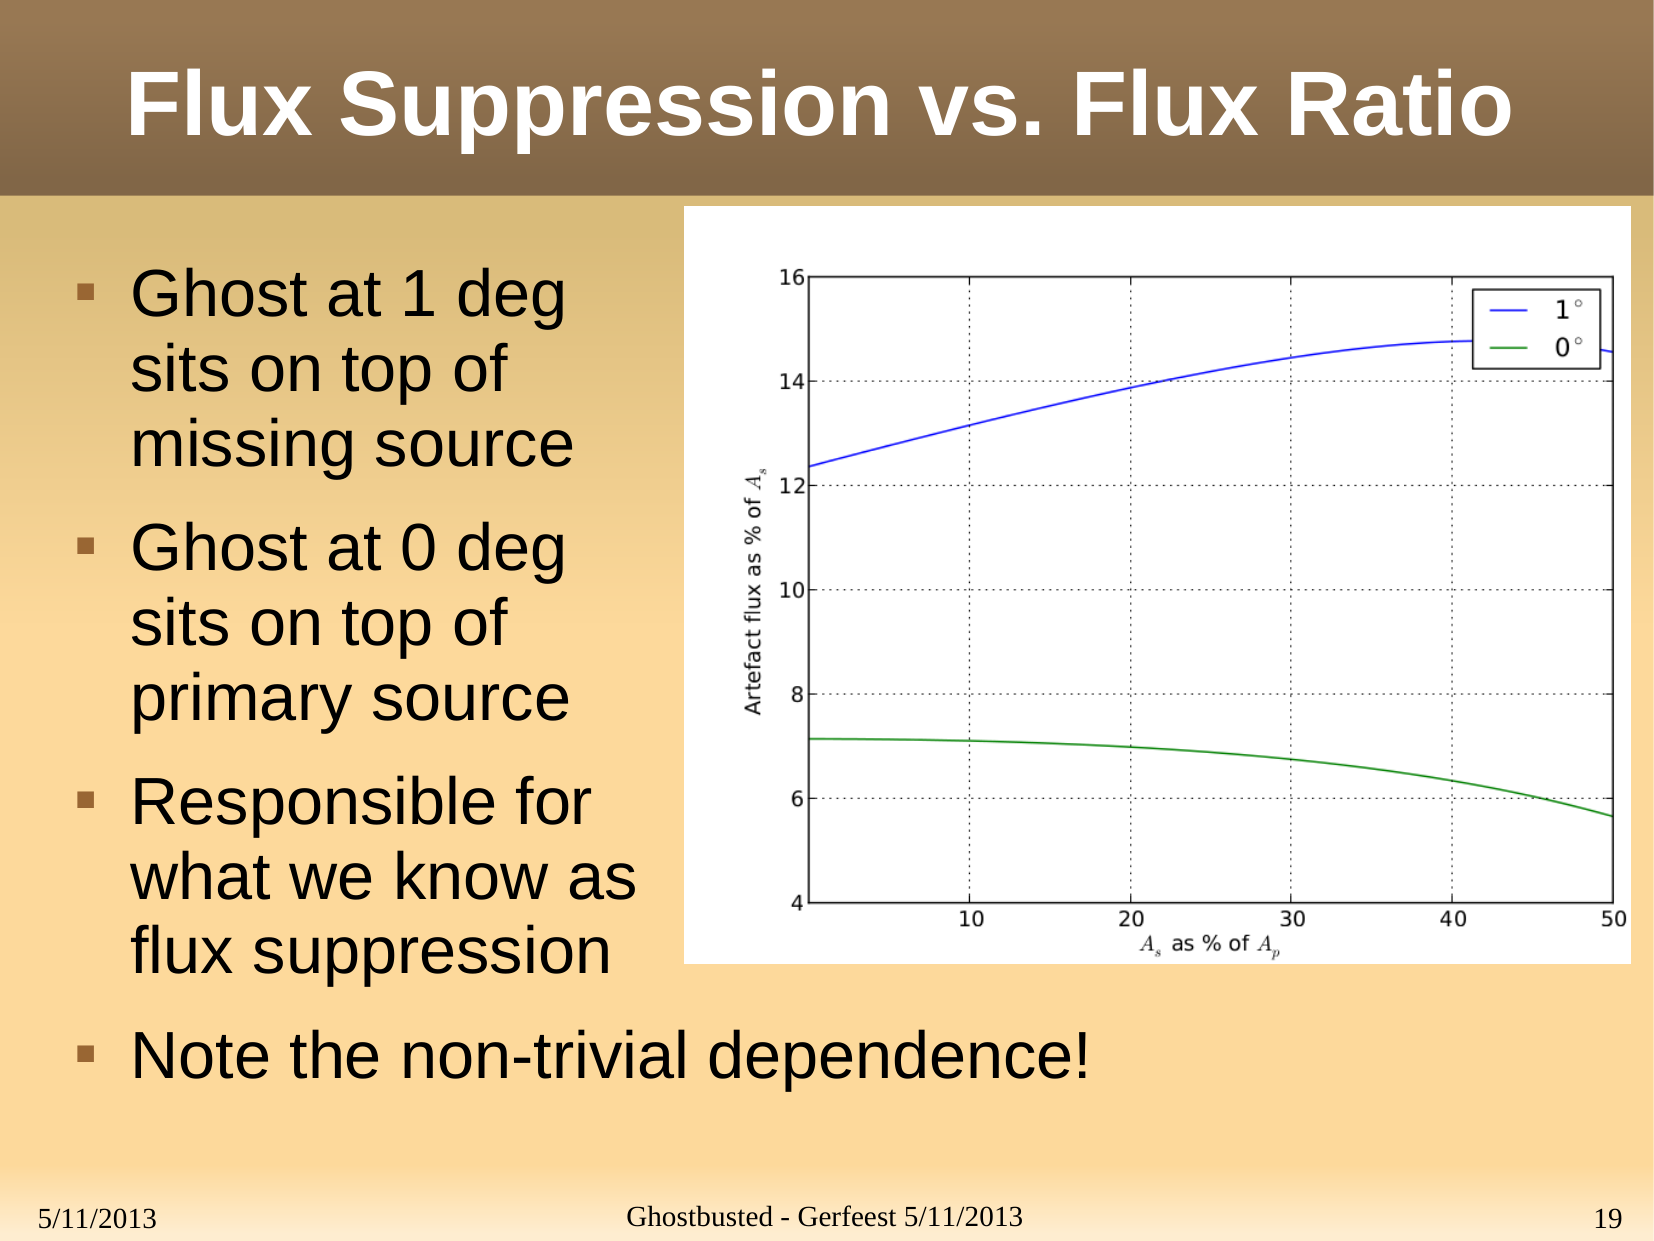

# Flux Suppression vs. Flux Ratio
Ghost at 1 deg
sits on top of
missing source
Ghost at 0 deg
sits on top of
primary source
Responsible for
what we know as
flux suppression
Note the non-trivial dependence!
Ghostbusted - Gerfeest 5/11/2013
5/11/2013
19